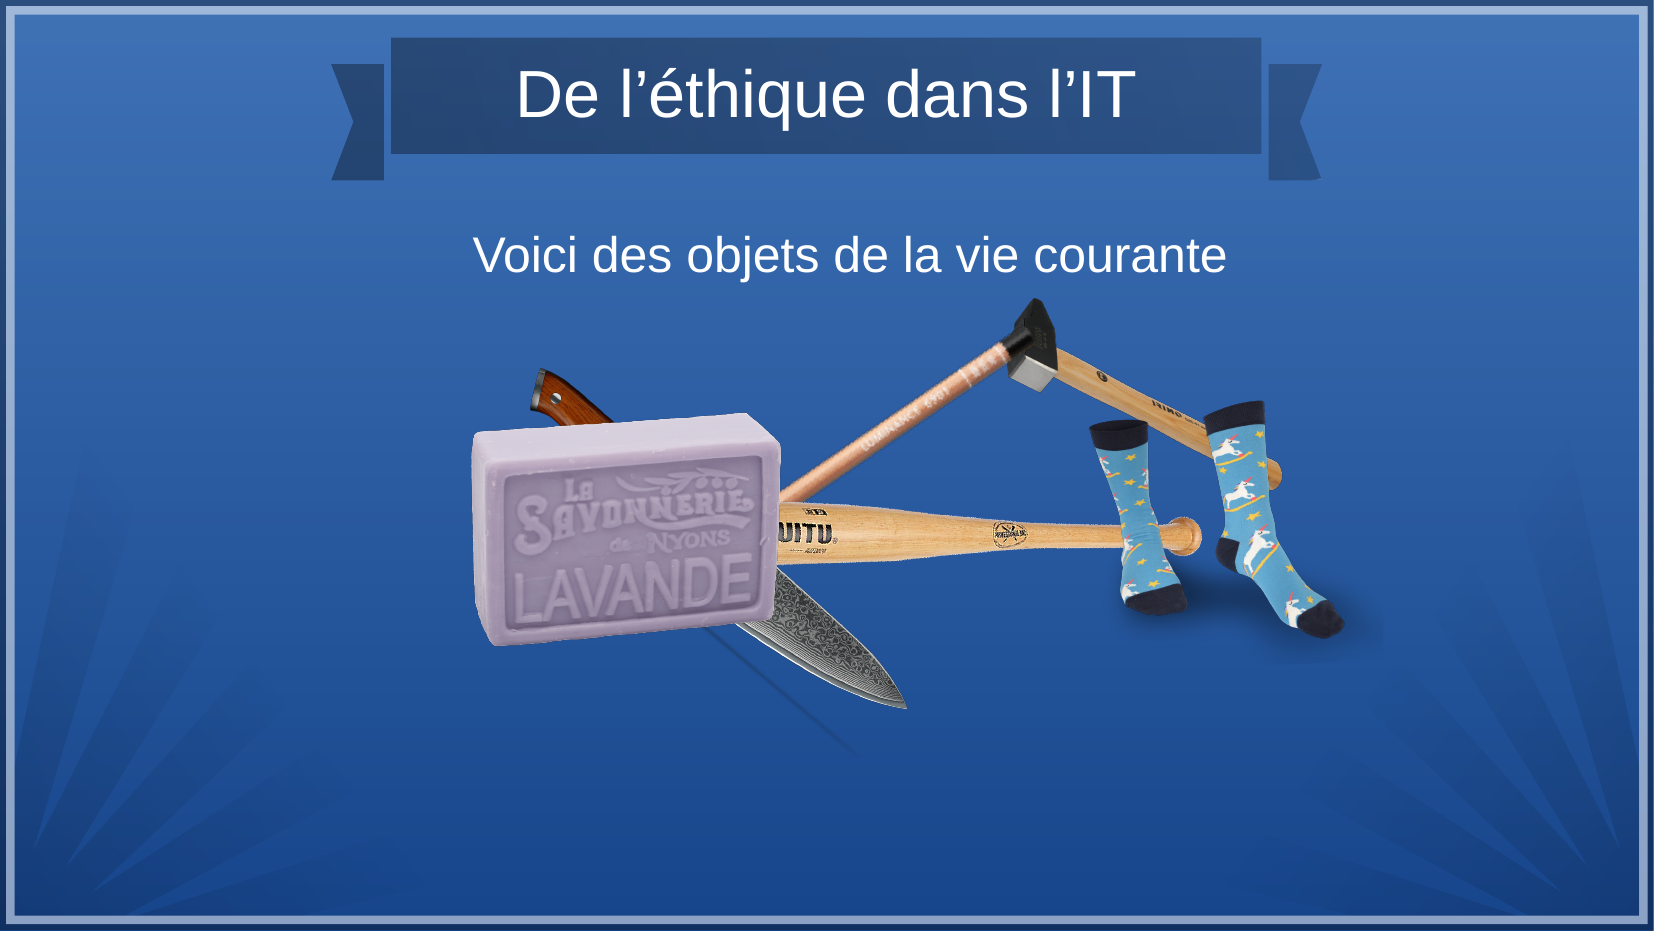

# De l’éthique dans l’IT
Voici des objets de la vie courante